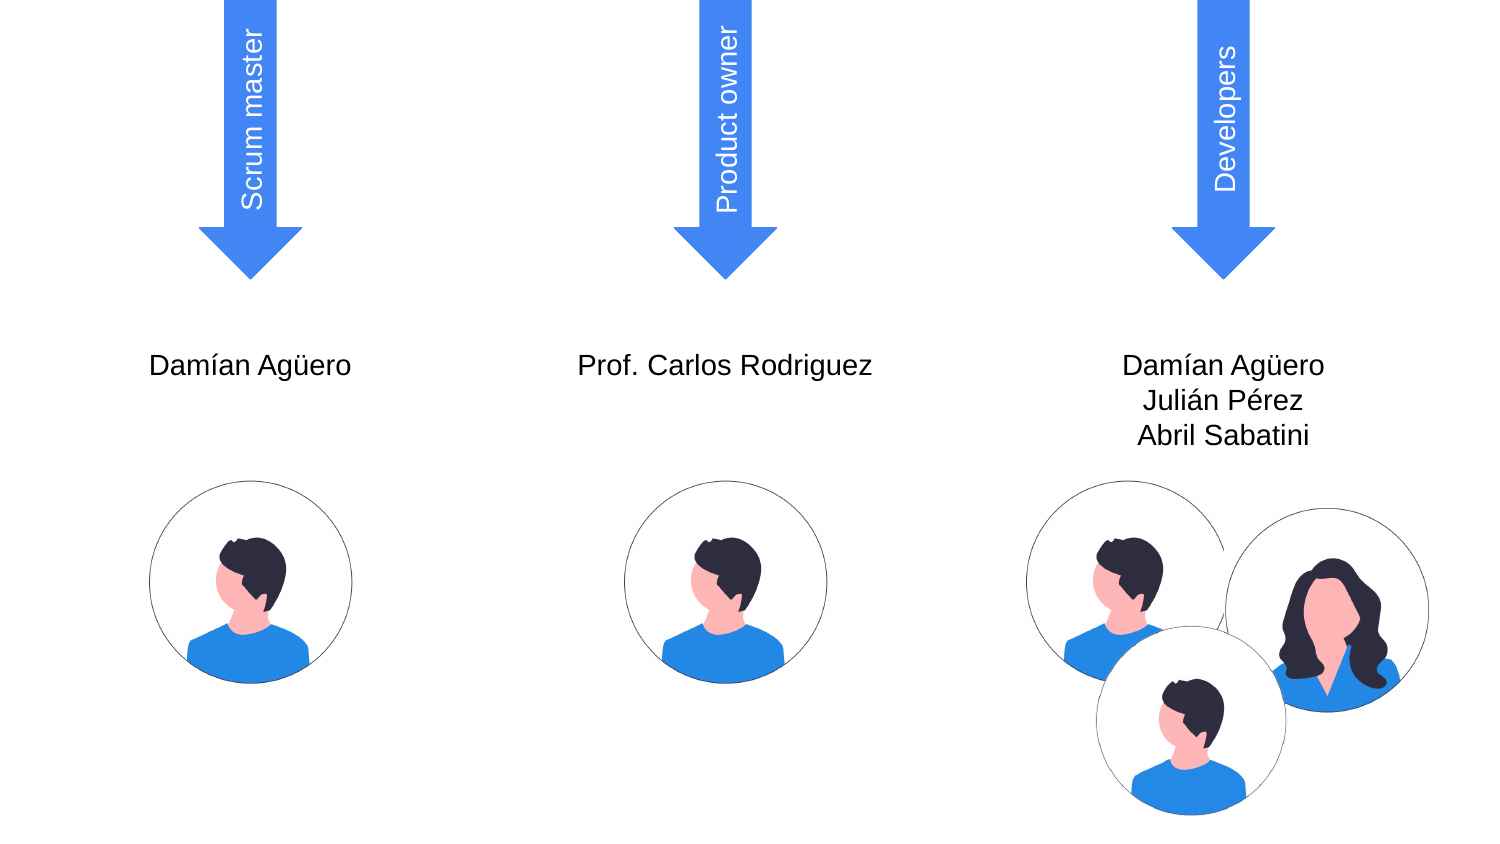

Scrum master
Product owner
Developers
Damían Agüero
Prof. Carlos Rodriguez
Damían Agüero
Julián Pérez
Abril Sabatini